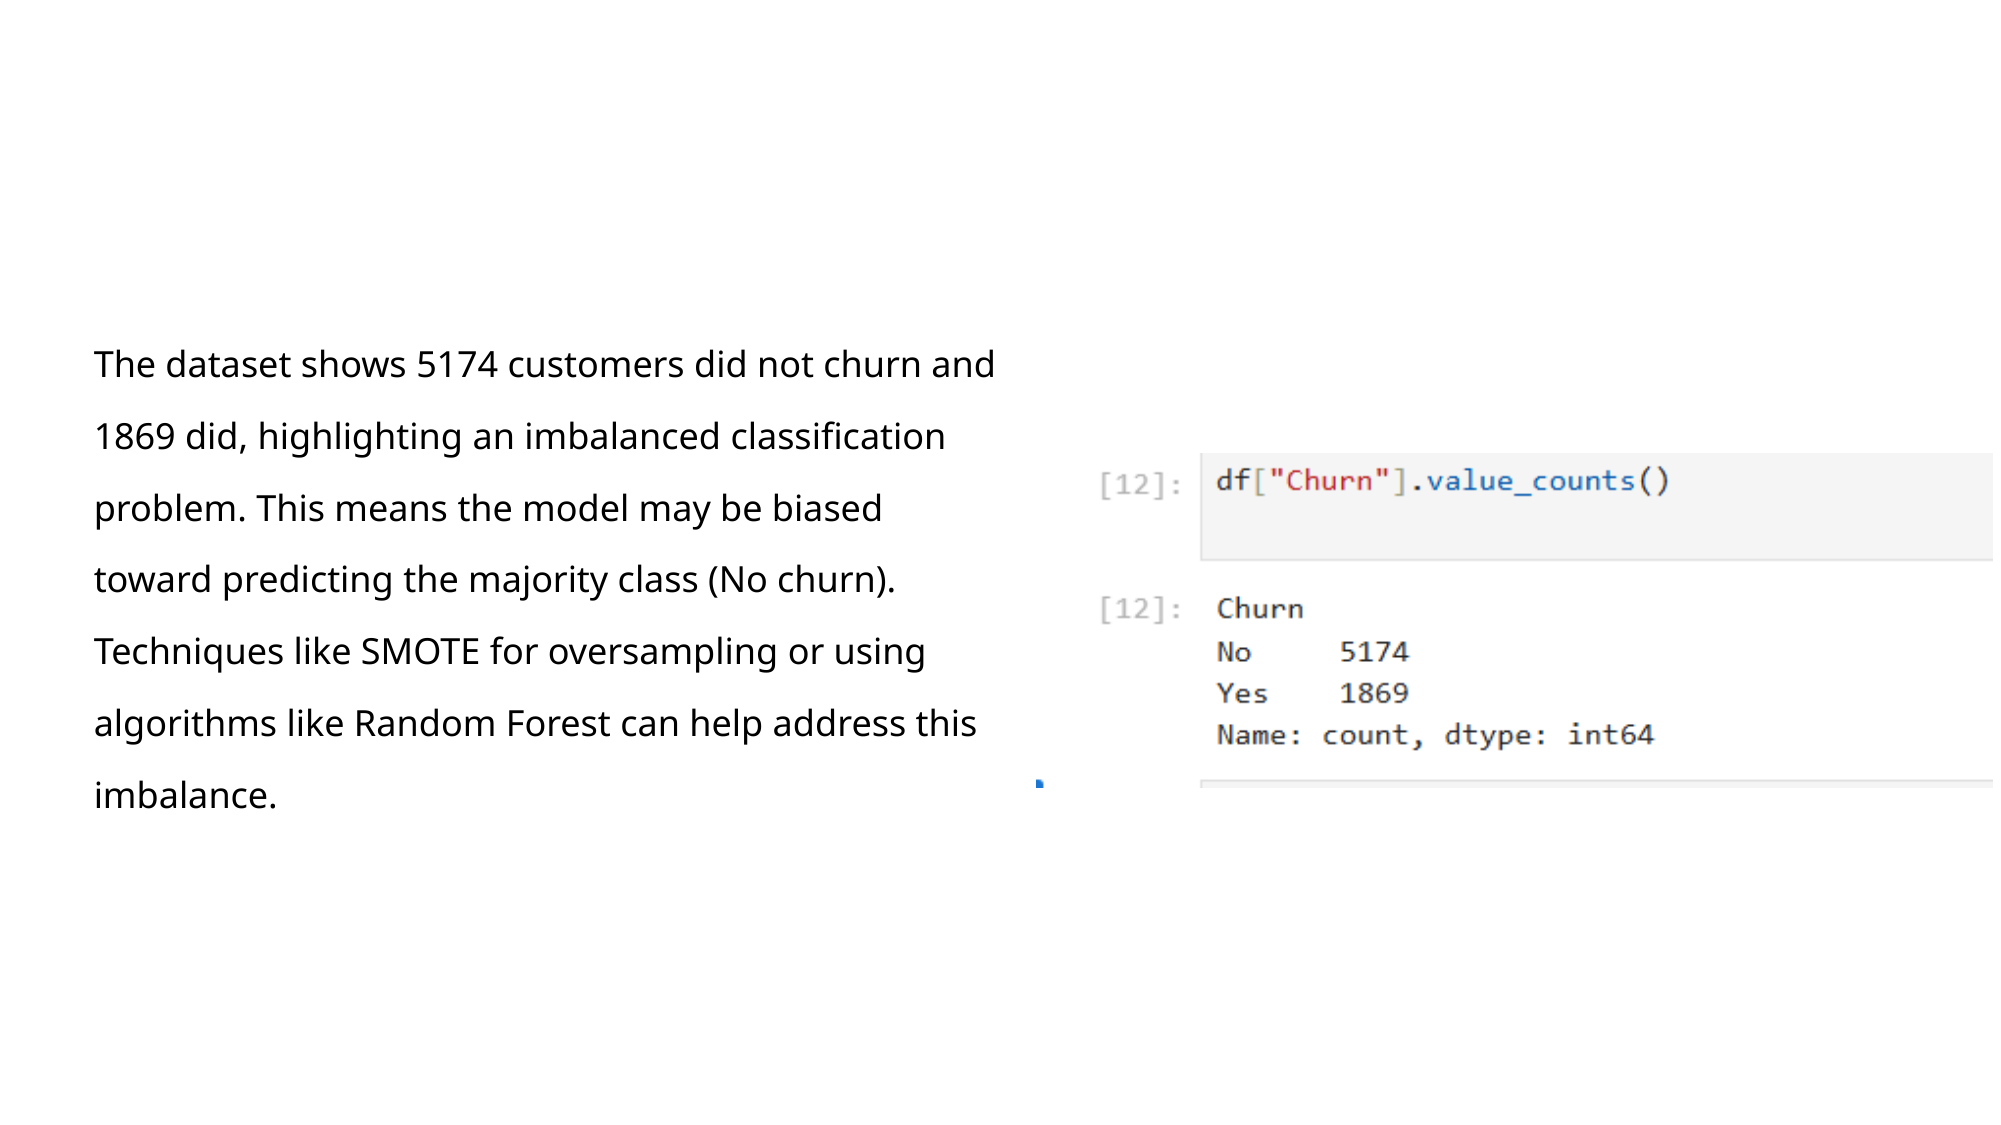

‘Imbalanced Classification Problem
The dataset shows 5174 customers did not churn and 1869 did, highlighting an imbalanced classification problem. This means the model may be biased toward predicting the majority class (No churn). Techniques like SMOTE for oversampling or using algorithms like Random Forest can help address this imbalance.